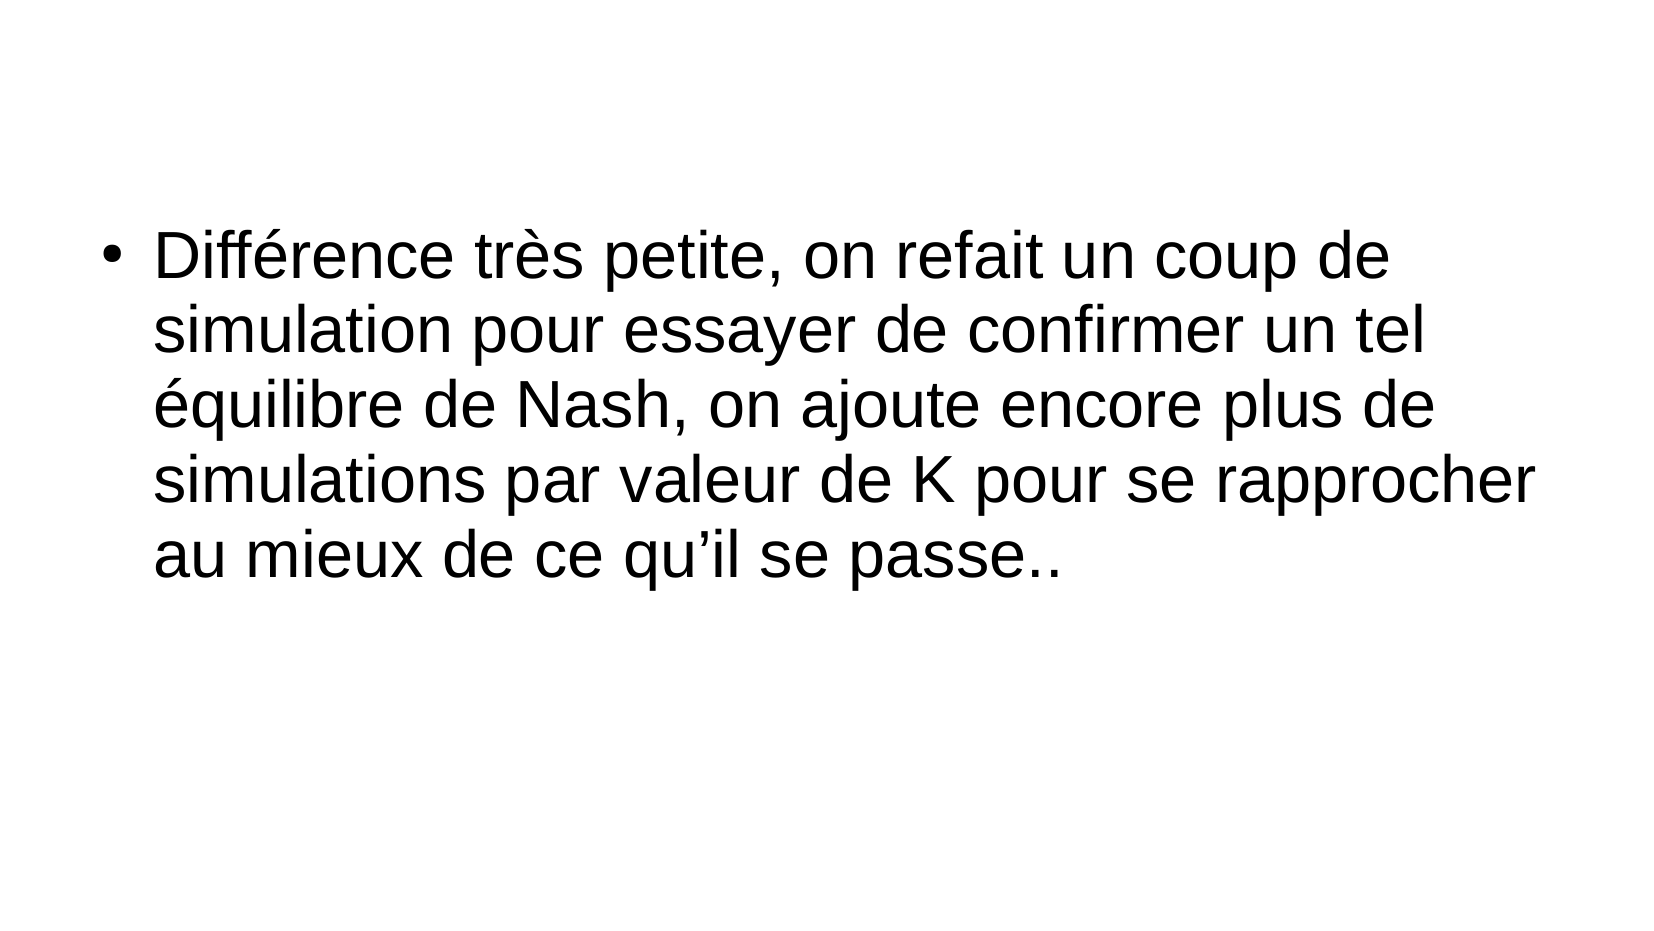

# Différence très petite, on refait un coup de simulation pour essayer de confirmer un tel équilibre de Nash, on ajoute encore plus de simulations par valeur de K pour se rapprocher au mieux de ce qu’il se passe..